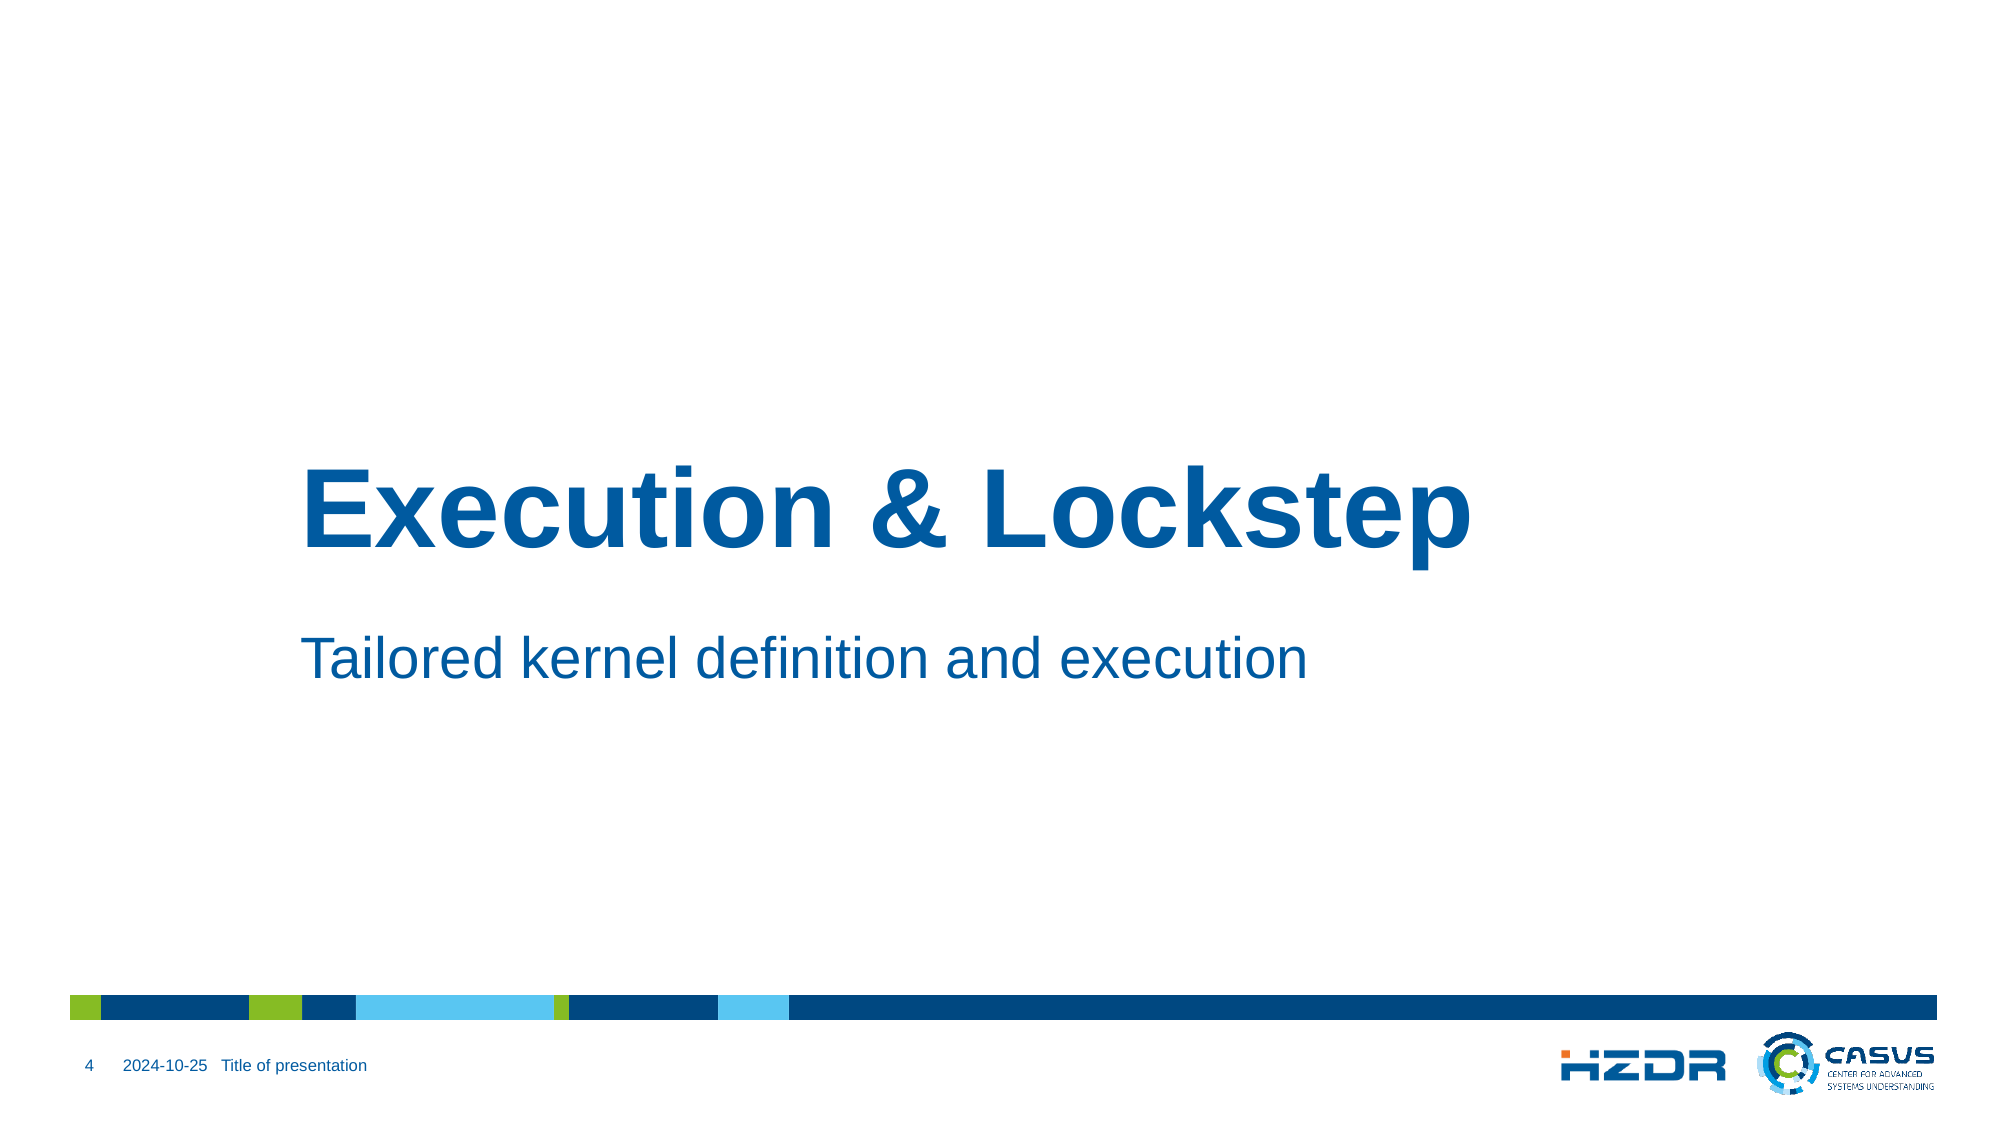

# Execution & Lockstep
Tailored kernel definition and execution
4
2024-10-25
Title of presentation